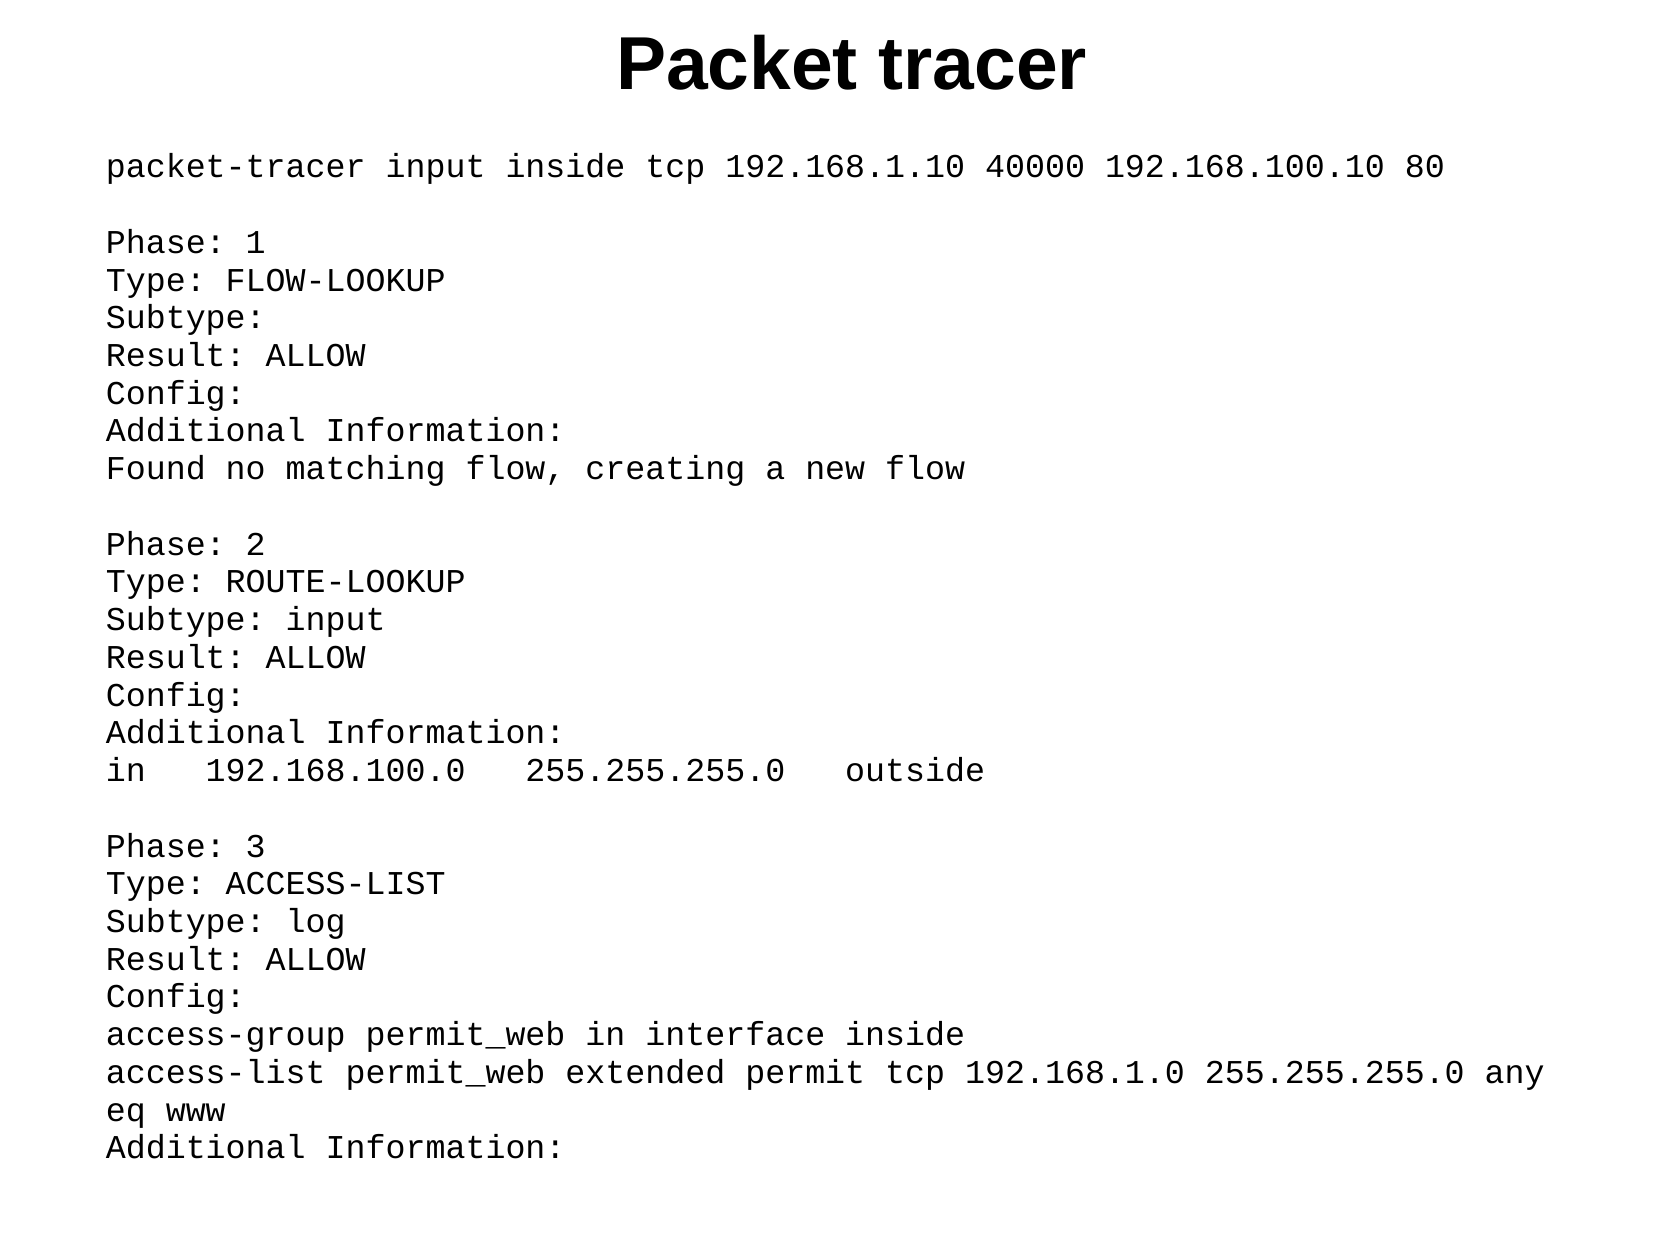

Packet tracer
# packet-tracer input inside tcp 192.168.1.10 40000 192.168.100.10 80
Phase: 1
Type: FLOW-LOOKUP
Subtype:
Result: ALLOW
Config:
Additional Information:
Found no matching flow, creating a new flow
Phase: 2
Type: ROUTE-LOOKUP
Subtype: input
Result: ALLOW
Config:
Additional Information:
in 192.168.100.0 255.255.255.0 outside
Phase: 3
Type: ACCESS-LIST
Subtype: log
Result: ALLOW
Config:
access-group permit_web in interface inside
access-list permit_web extended permit tcp 192.168.1.0 255.255.255.0 any eq www
Additional Information: